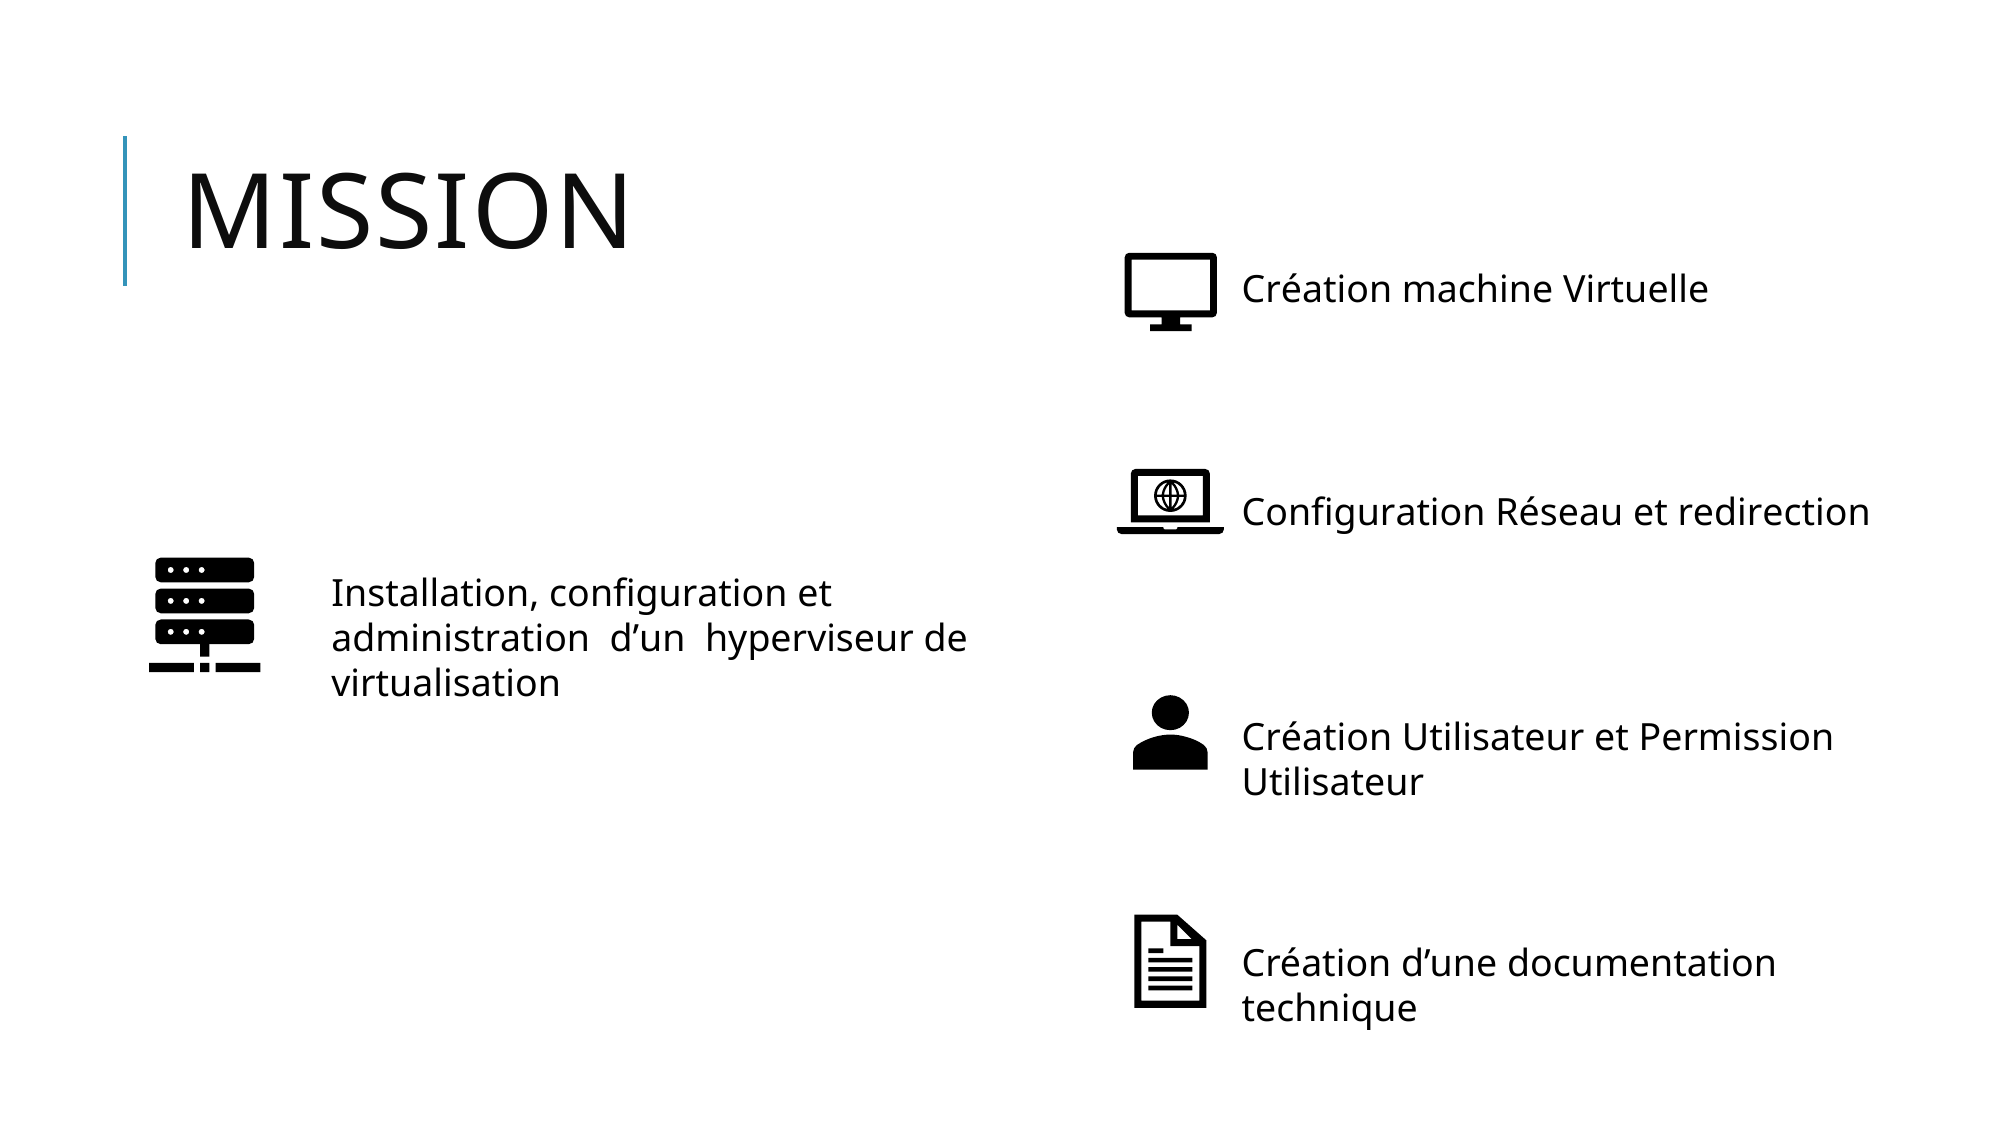

# Mission
Création machine Virtuelle
Configuration Réseau et redirection
Installation, configuration et administration d’un hyperviseur de virtualisation
Création Utilisateur et Permission Utilisateur
Création d’une documentation technique